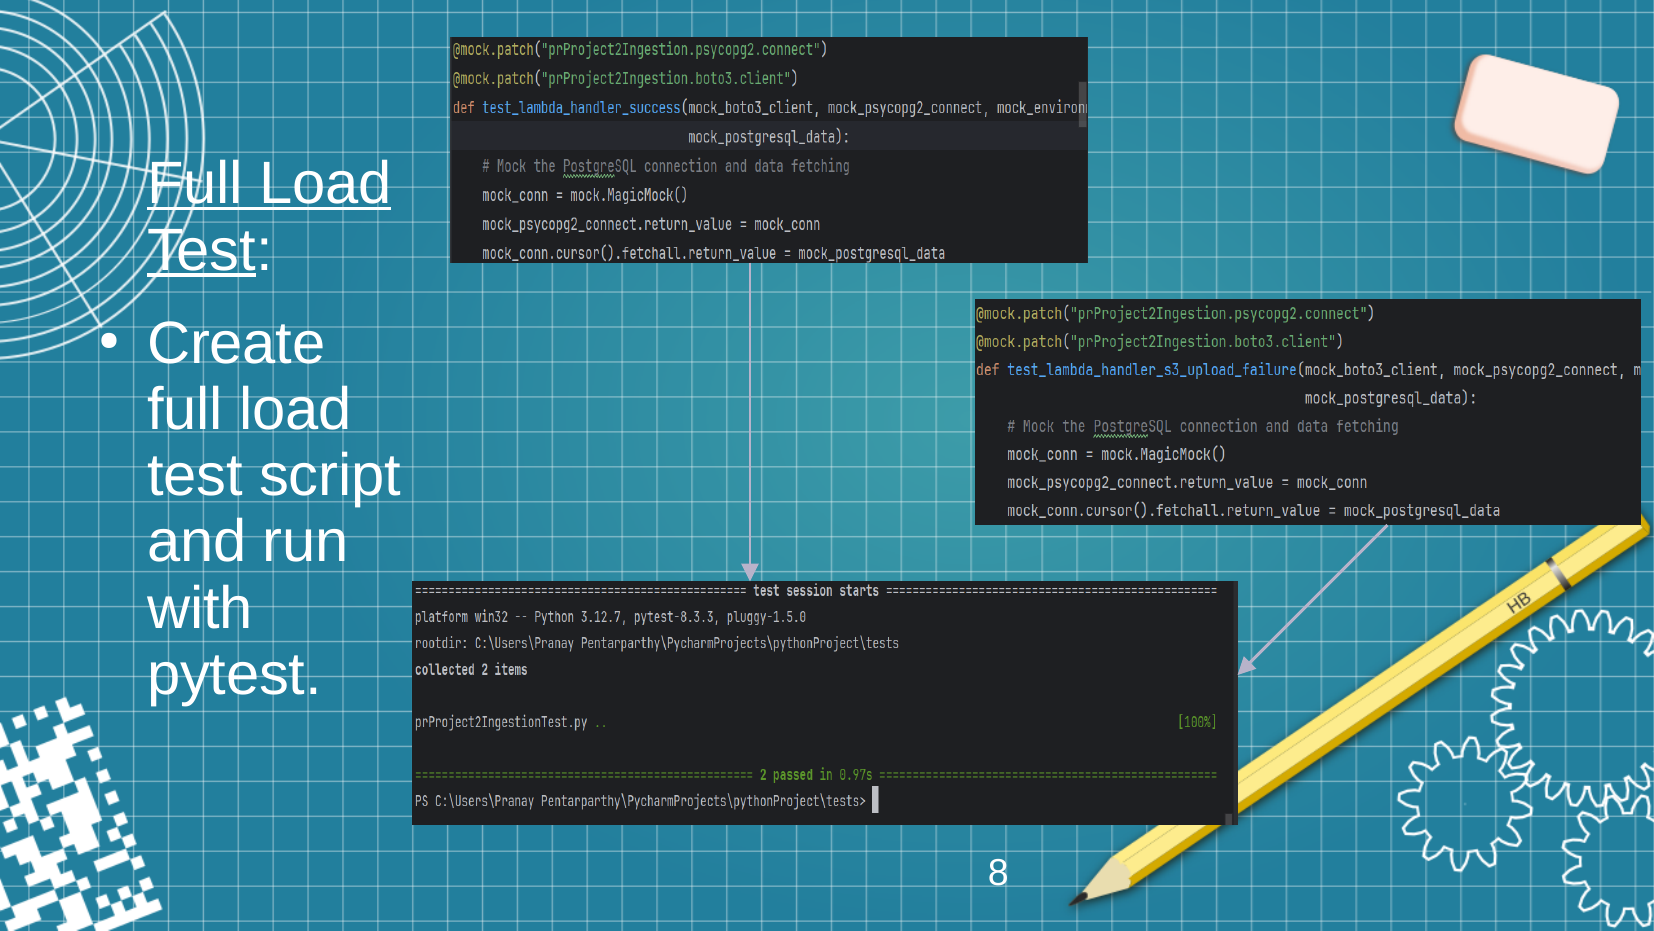

# Full Load Test:
Create full load test script and run with pytest.